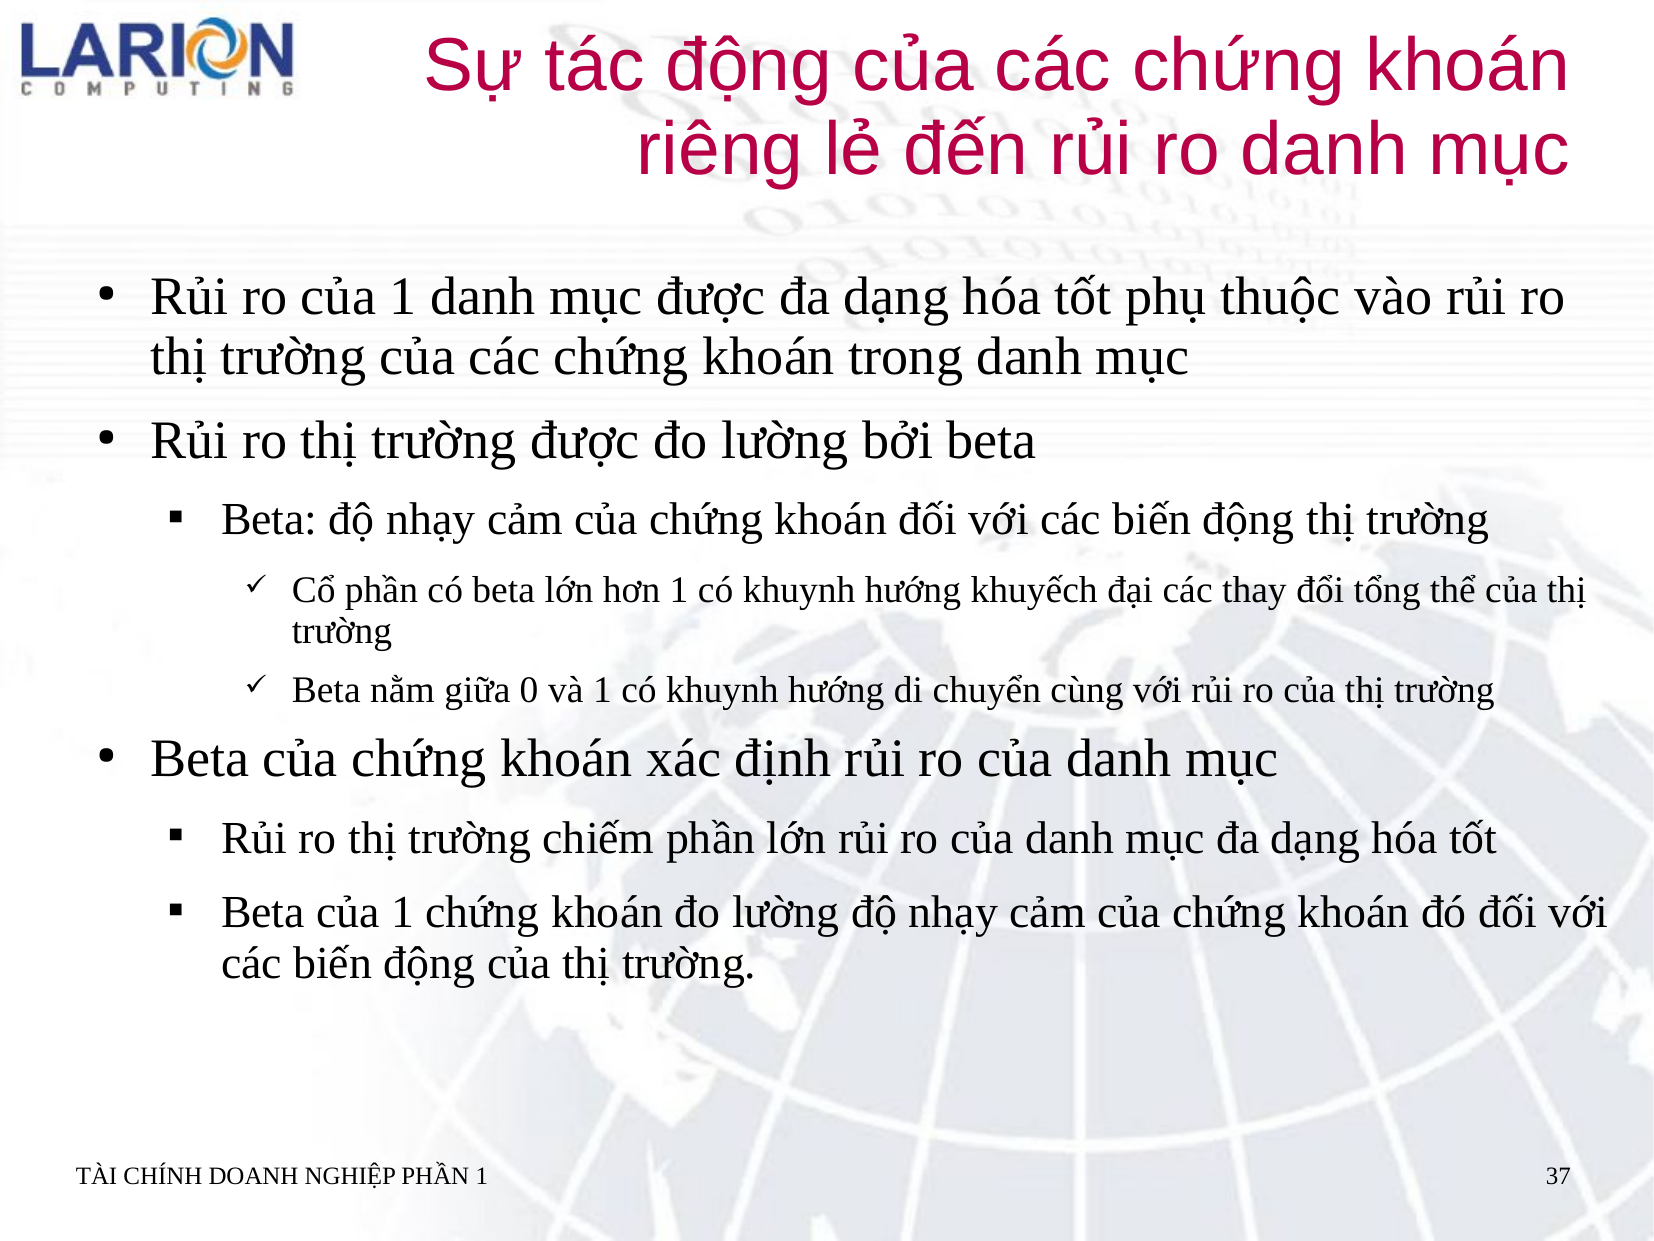

# Sự tác động của các chứng khoán riêng lẻ đến rủi ro danh mục
Rủi ro của 1 danh mục được đa dạng hóa tốt phụ thuộc vào rủi ro thị trường của các chứng khoán trong danh mục
Rủi ro thị trường được đo lường bởi beta
Beta: độ nhạy cảm của chứng khoán đối với các biến động thị trường
Cổ phần có beta lớn hơn 1 có khuynh hướng khuyếch đại các thay đổi tổng thể của thị trường
Beta nằm giữa 0 và 1 có khuynh hướng di chuyển cùng với rủi ro của thị trường
Beta của chứng khoán xác định rủi ro của danh mục
Rủi ro thị trường chiếm phần lớn rủi ro của danh mục đa dạng hóa tốt
Beta của 1 chứng khoán đo lường độ nhạy cảm của chứng khoán đó đối với các biến động của thị trường.
TÀI CHÍNH DOANH NGHIỆP PHẦN 1
37